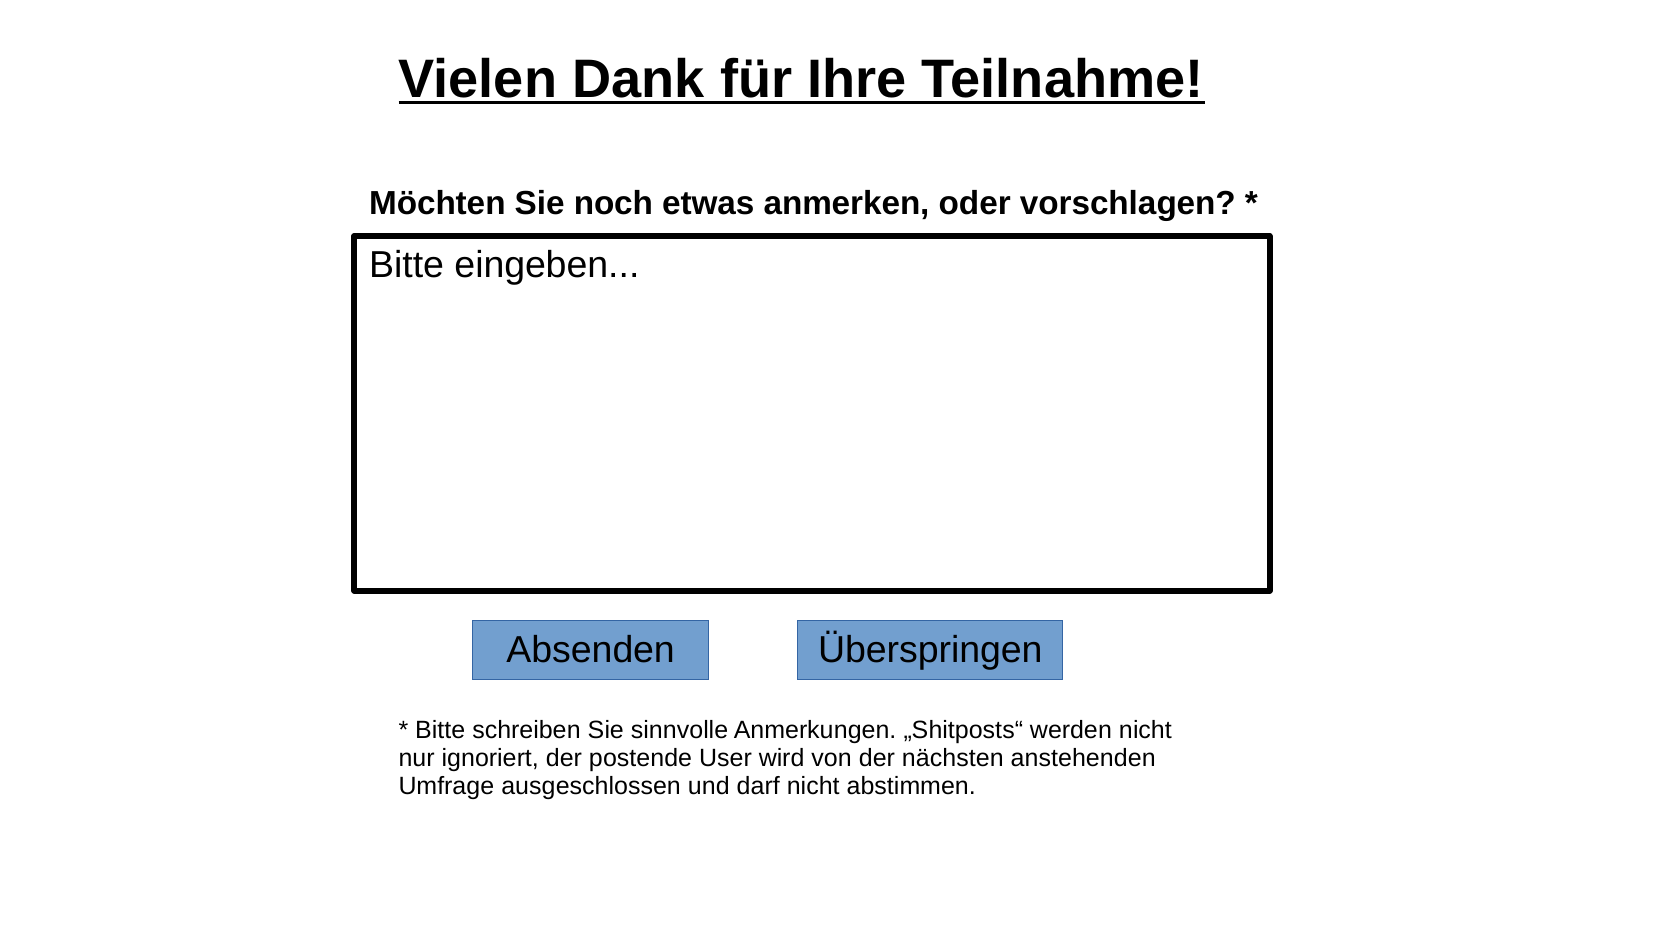

Vielen Dank für Ihre Teilnahme!
Möchten Sie noch etwas anmerken, oder vorschlagen? *
Bitte eingeben...
Absenden
Überspringen
* Bitte schreiben Sie sinnvolle Anmerkungen. „Shitposts“ werden nicht nur ignoriert, der postende User wird von der nächsten anstehenden Umfrage ausgeschlossen und darf nicht abstimmen.